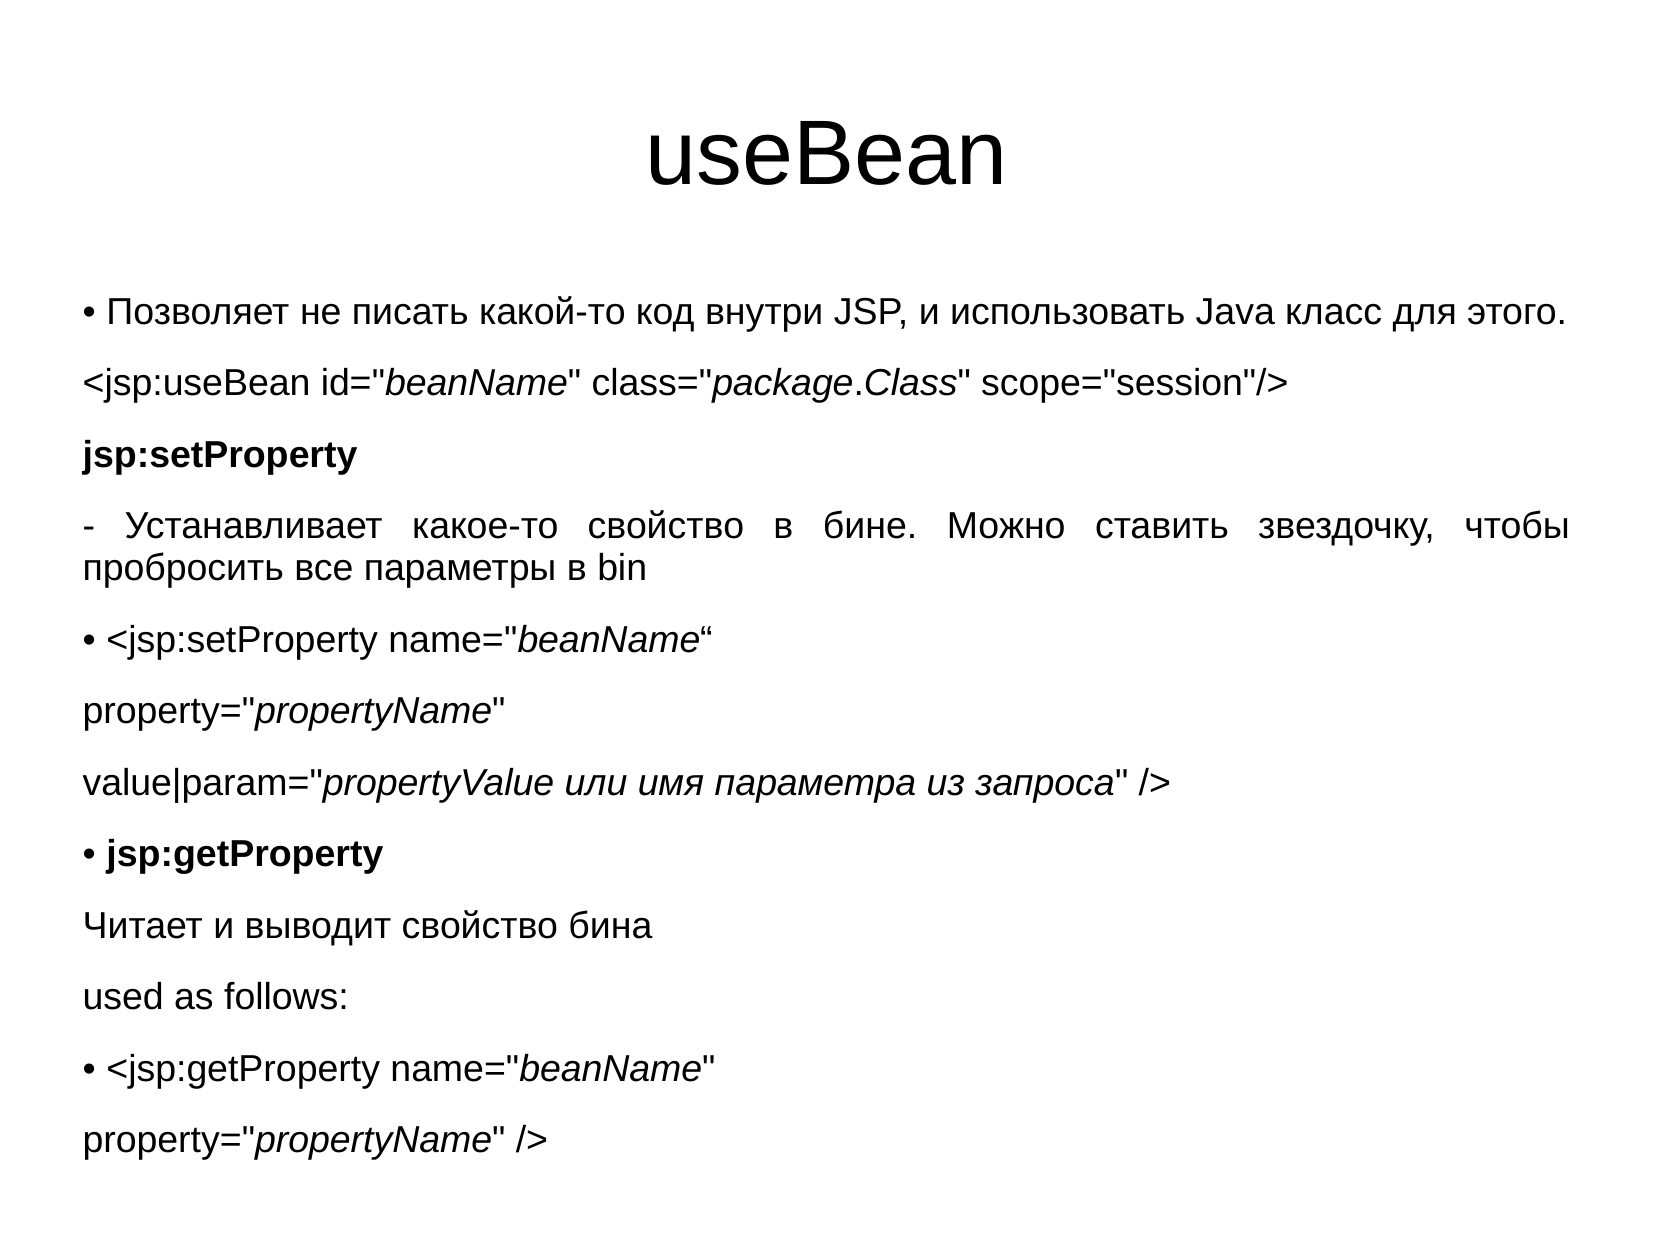

# useBean
• Позволяет не писать какой-то код внутри JSP, и использовать Java класс для этого.
<jsp:useBean id="beanName" class="package.Class" scope="session"/>
jsp:setProperty
- Устанавливает какое-то свойство в бине. Можно ставить звездочку, чтобы пробросить все параметры в bin
• <jsp:setProperty name="beanName“
property="propertyName"
value|param="propertyValue или имя параметра из запроса" />
• jsp:getProperty
Читает и выводит свойство бина
used as follows:
• <jsp:getProperty name="beanName"
property="propertyName" />